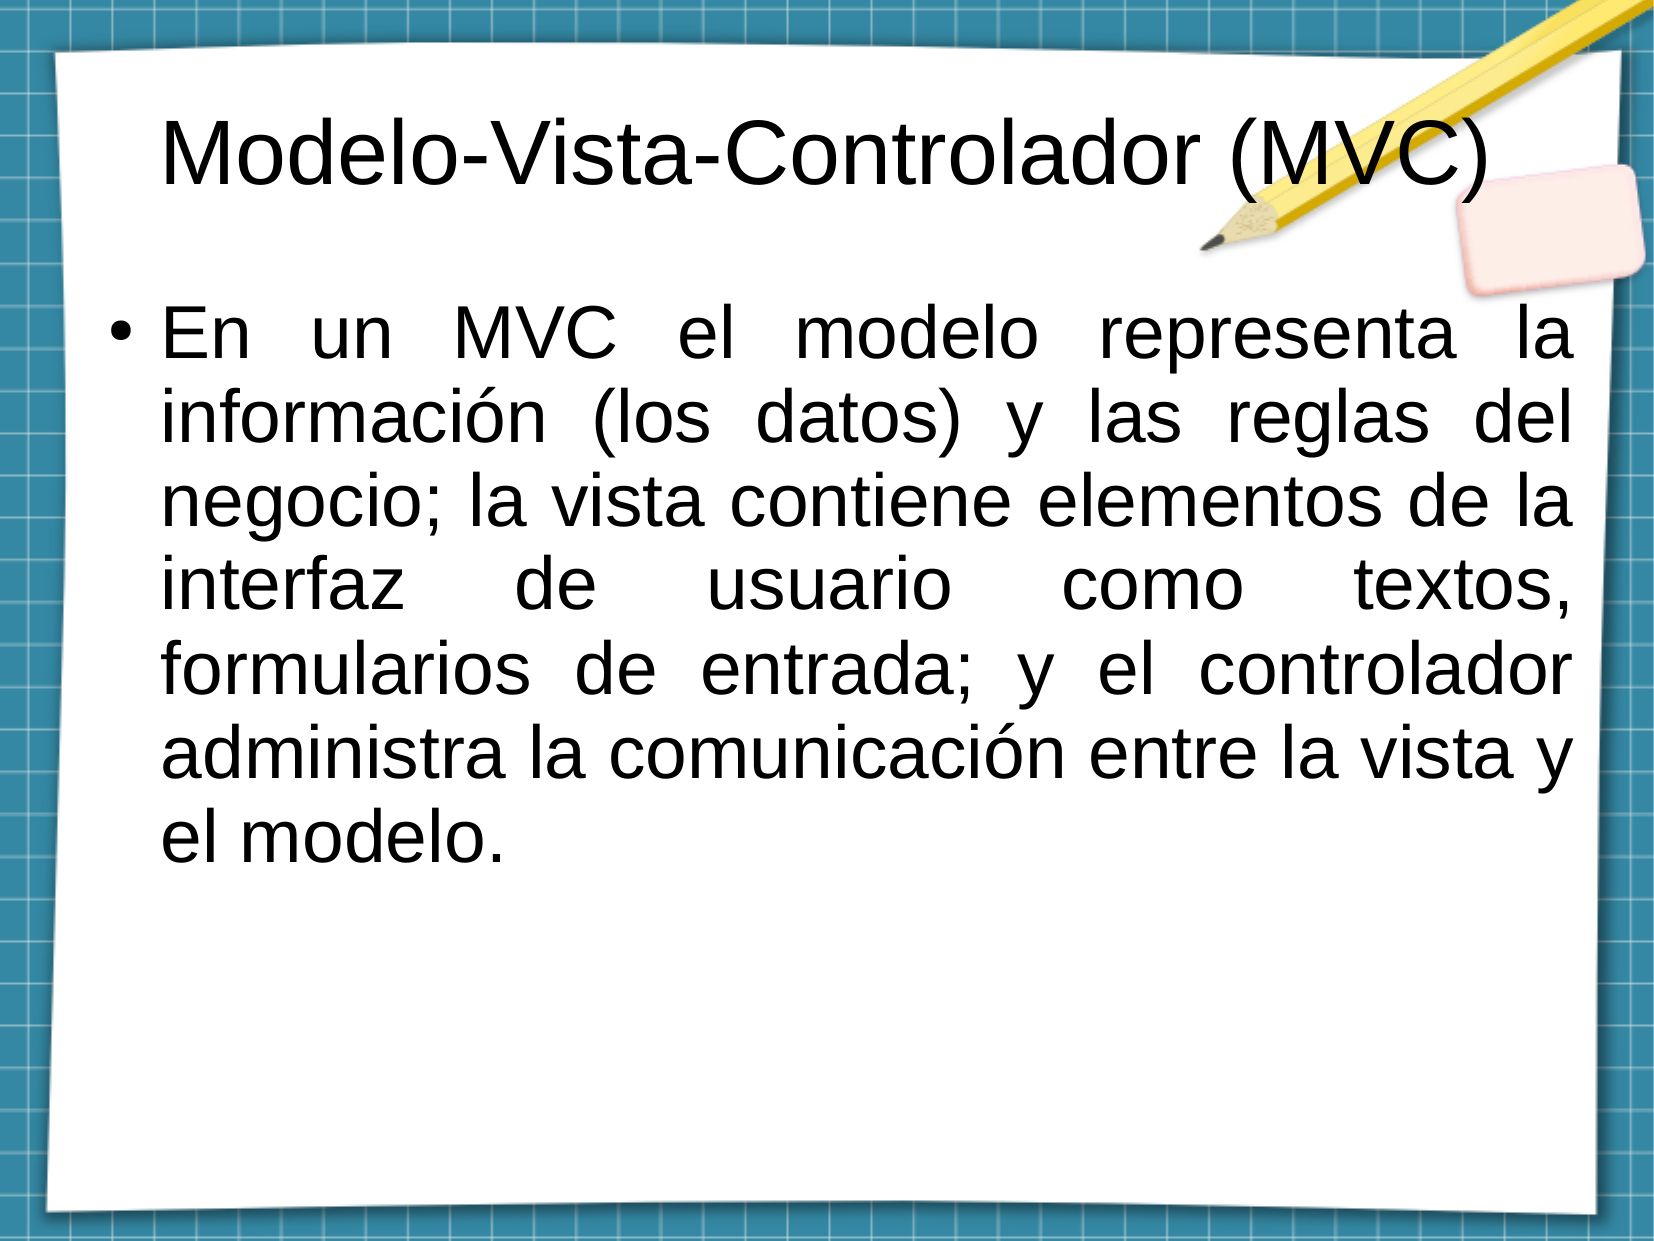

# Modelo-Vista-Controlador (MVC)
En un MVC el modelo representa la información (los datos) y las reglas del negocio; la vista contiene elementos de la interfaz de usuario como textos, formularios de entrada; y el controlador administra la comunicación entre la vista y el modelo.